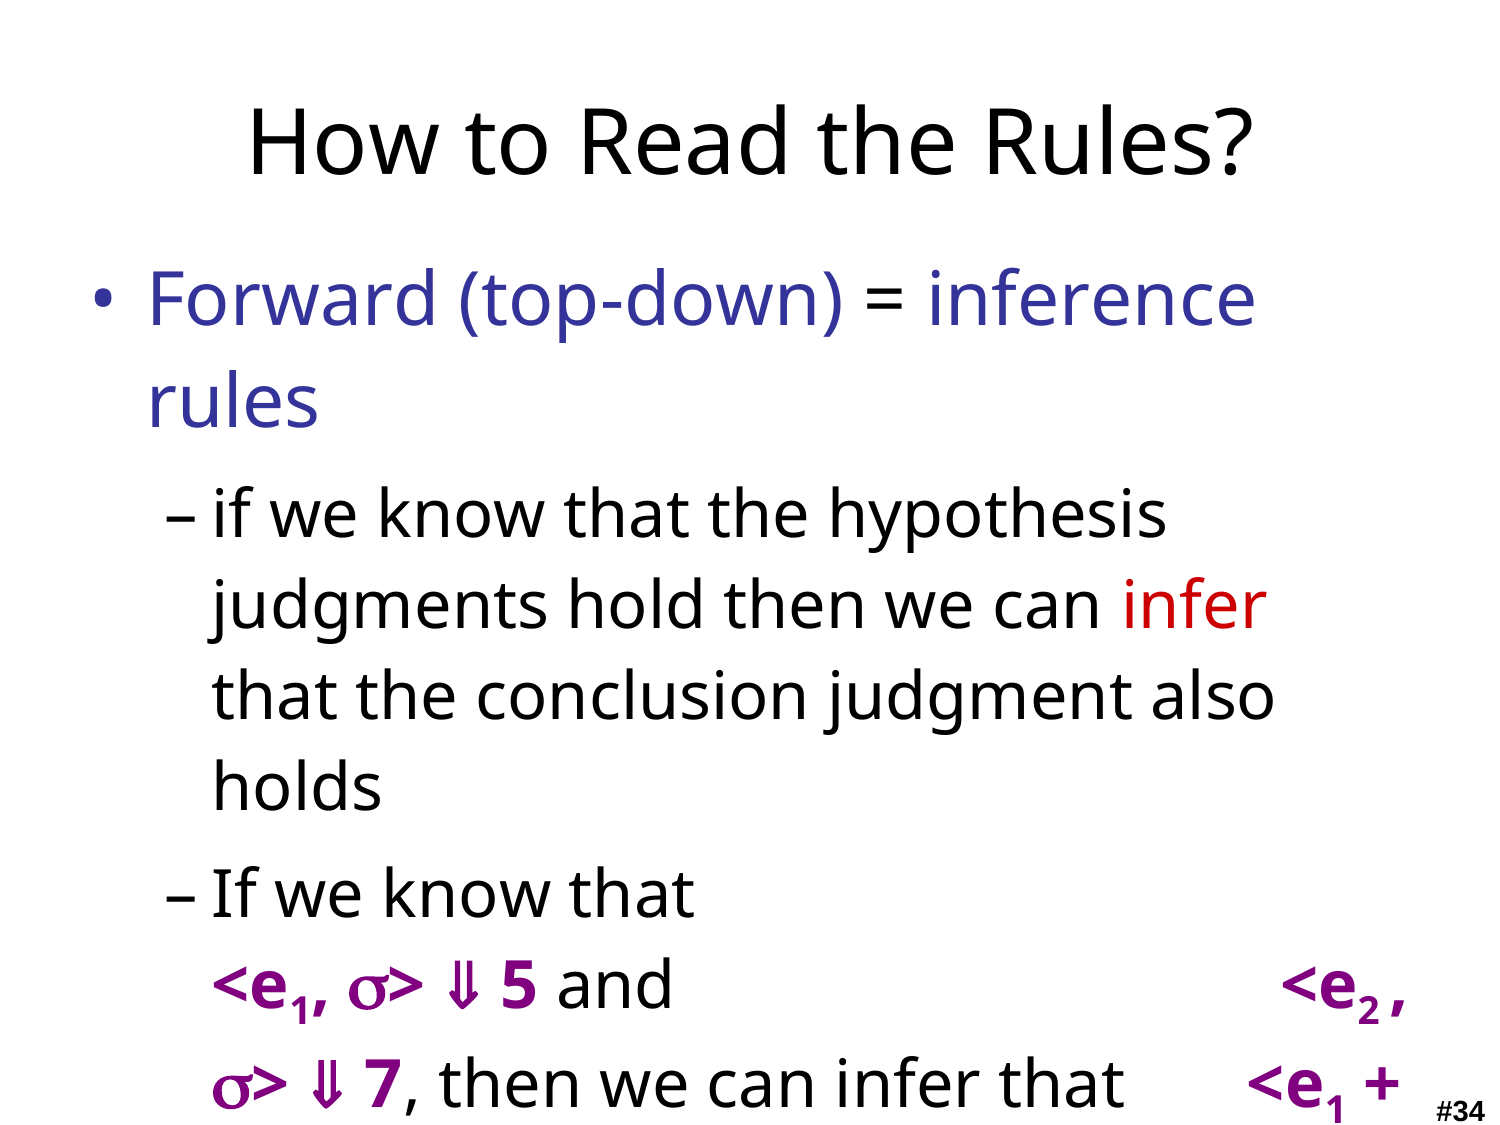

# How to Read the Rules?
Forward (top-down) = inference rules
if we know that the hypothesis judgments hold then we can infer that the conclusion judgment also holds
If we know that <e1, >  5 and <e2 , >  7, then we can infer that <e1 + e2 , >  12
34